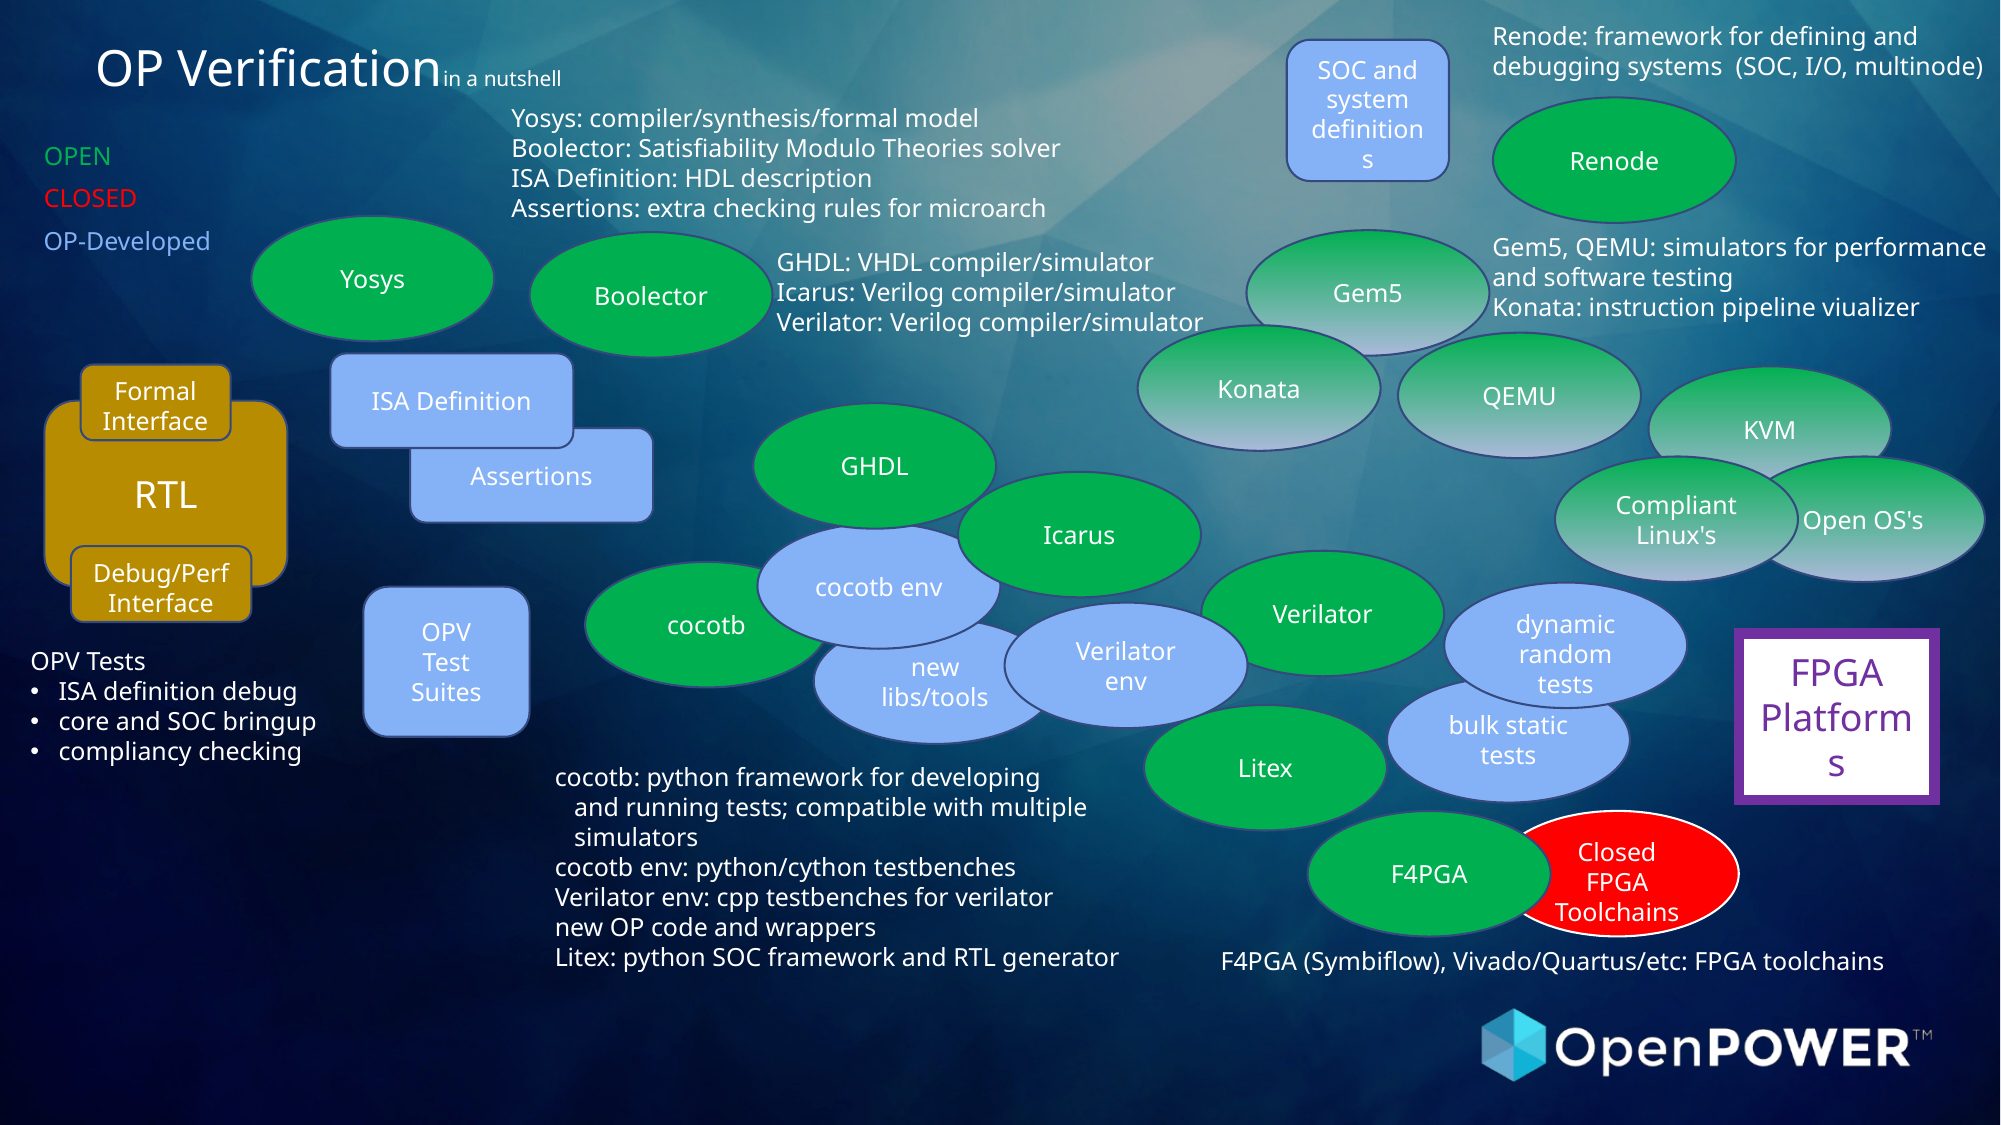

Renode: framework for defining and
debugging systems (SOC, I/O, multinode)
OP Verificationin a nutshell
SOC and
system
definitions
Yosys: compiler/synthesis/formal model
Boolector: Satisfiability Modulo Theories solver
ISA Definition: HDL description
Assertions: extra checking rules for microarch
Renode
OPEN
CLOSED
Yosys
OP-Developed
Gem5, QEMU: simulators for performance
and software testing
Konata: instruction pipeline viualizer
Gem5
Boolector
GHDL: VHDL compiler/simulator
Icarus: Verilog compiler/simulator
Verilator: Verilog compiler/simulator
Konata
QEMU
ISA Definition
Formal
Interface
KVM
RTL
GHDL
Assertions
Compliant
Linux's
Open OS's
Icarus
cocotb env
Debug/Perf
Interface
Verilator
cocotb
dynamic
random
tests
OPV
Test
Suites
Verilator env
new libs/tools
FPGA
Platforms
OPV Tests
ISA definition debug
core and SOC bringup
compliancy checking
bulk static
tests
Litex
cocotb: python framework for developing
 and running tests; compatible with multiple
 simulators
cocotb env: python/cython testbenches
Verilator env: cpp testbenches for verilator
new OP code and wrappers
Litex: python SOC framework and RTL generator
Closed
FPGA
Toolchains
F4PGA
F4PGA (Symbiflow), Vivado/Quartus/etc: FPGA toolchains